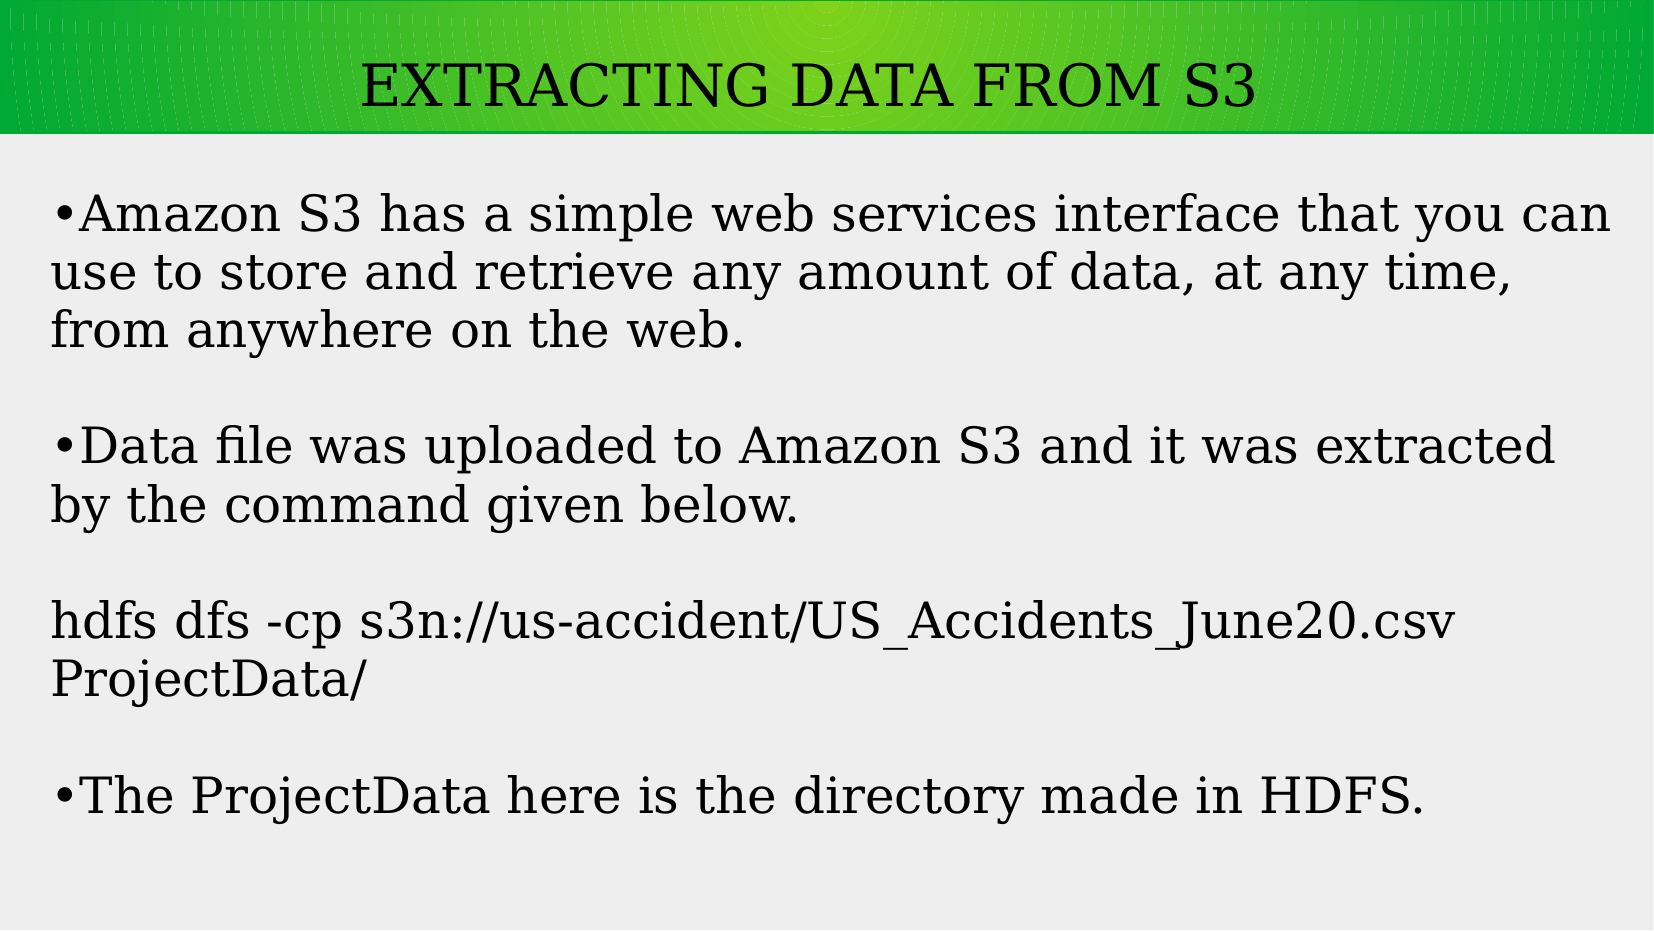

EXTRACTING DATA FROM S3
•Amazon S3 has a simple web services interface that you can use to store and retrieve any amount of data, at any time, from anywhere on the web.
•Data file was uploaded to Amazon S3 and it was extracted by the command given below.
hdfs dfs -cp s3n://us-accident/US_Accidents_June20.csv ProjectData/
•The ProjectData here is the directory made in HDFS.